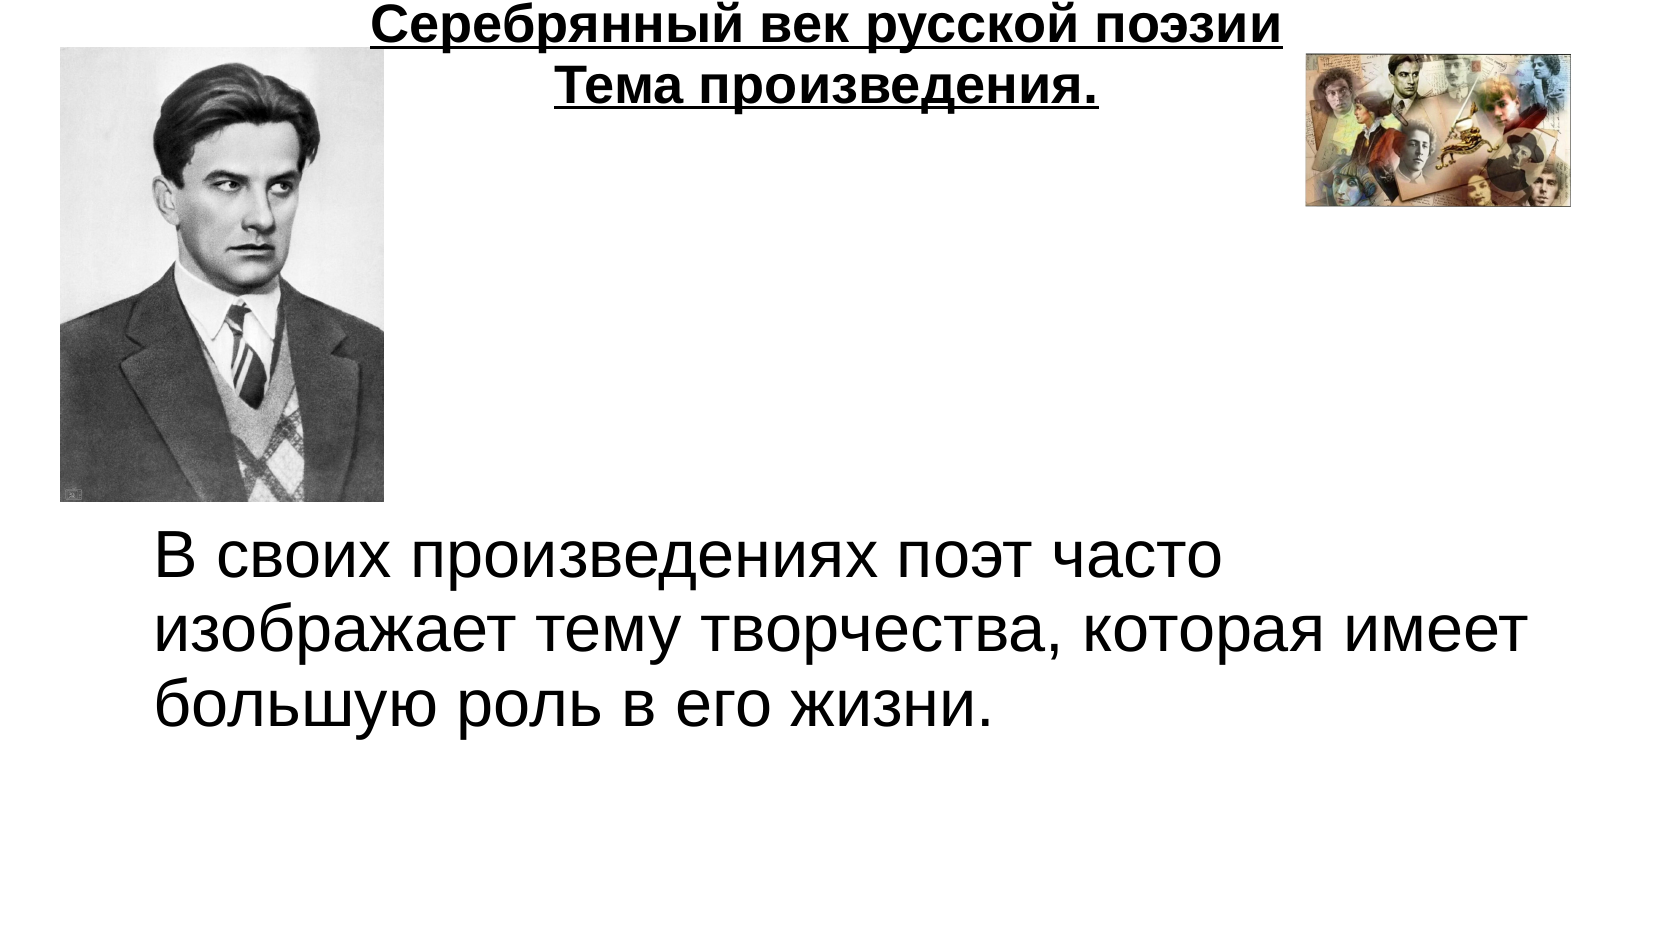

Серебрянный век русской поэзии
Тема произведения.
#
 В своих произведениях поэт часто изображает тему творчества, которая имеет большую роль в его жизни.